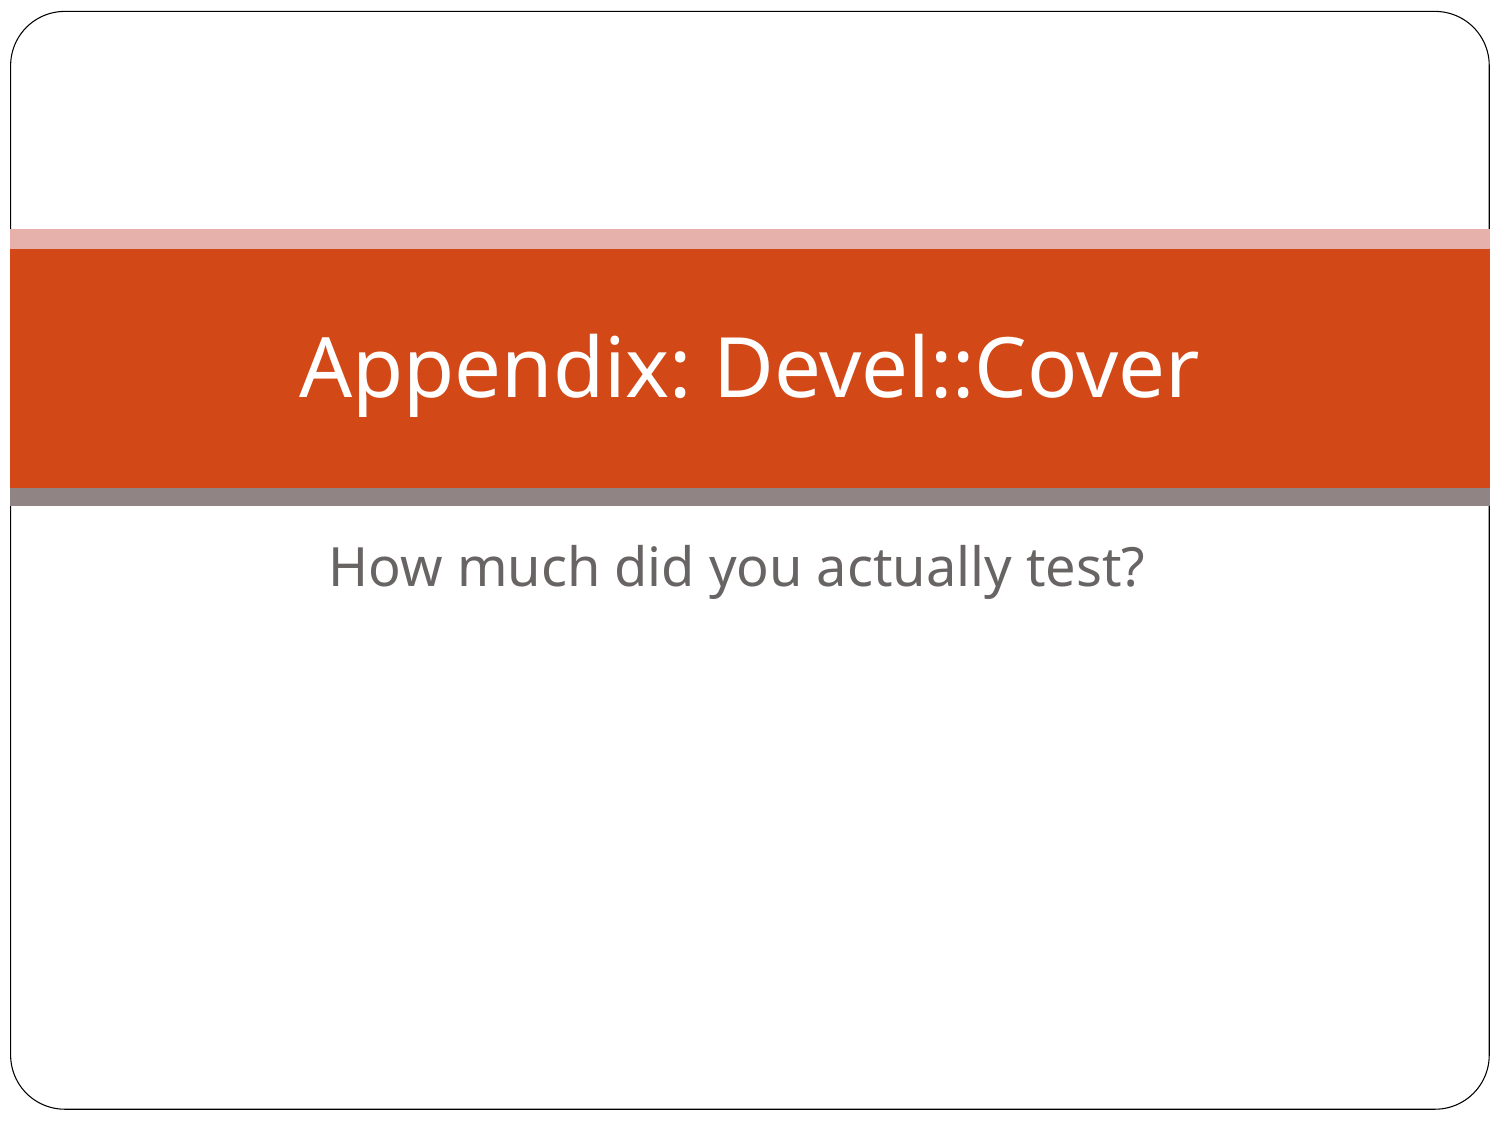

Appendix: Devel::Cover
# How much did you actually test?